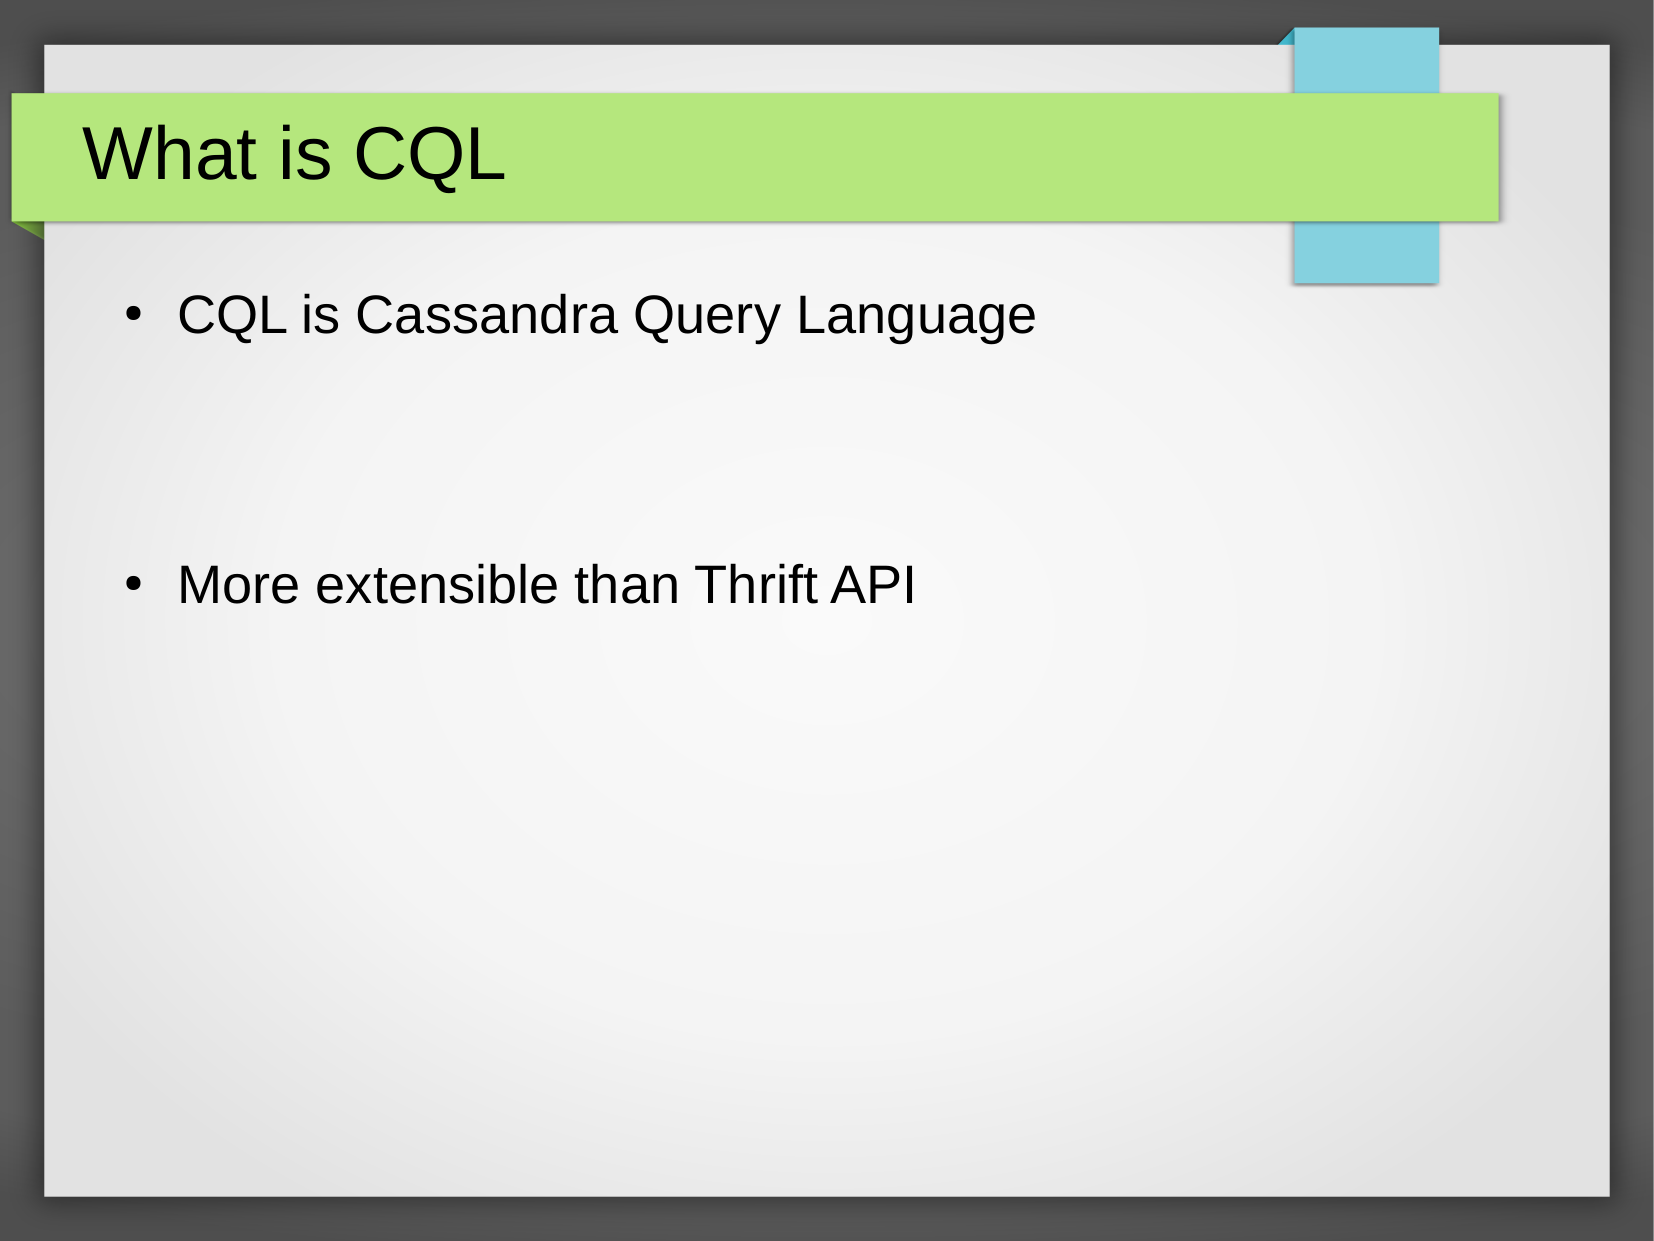

# What is CQL
CQL is Cassandra Query Language
More extensible than Thrift API